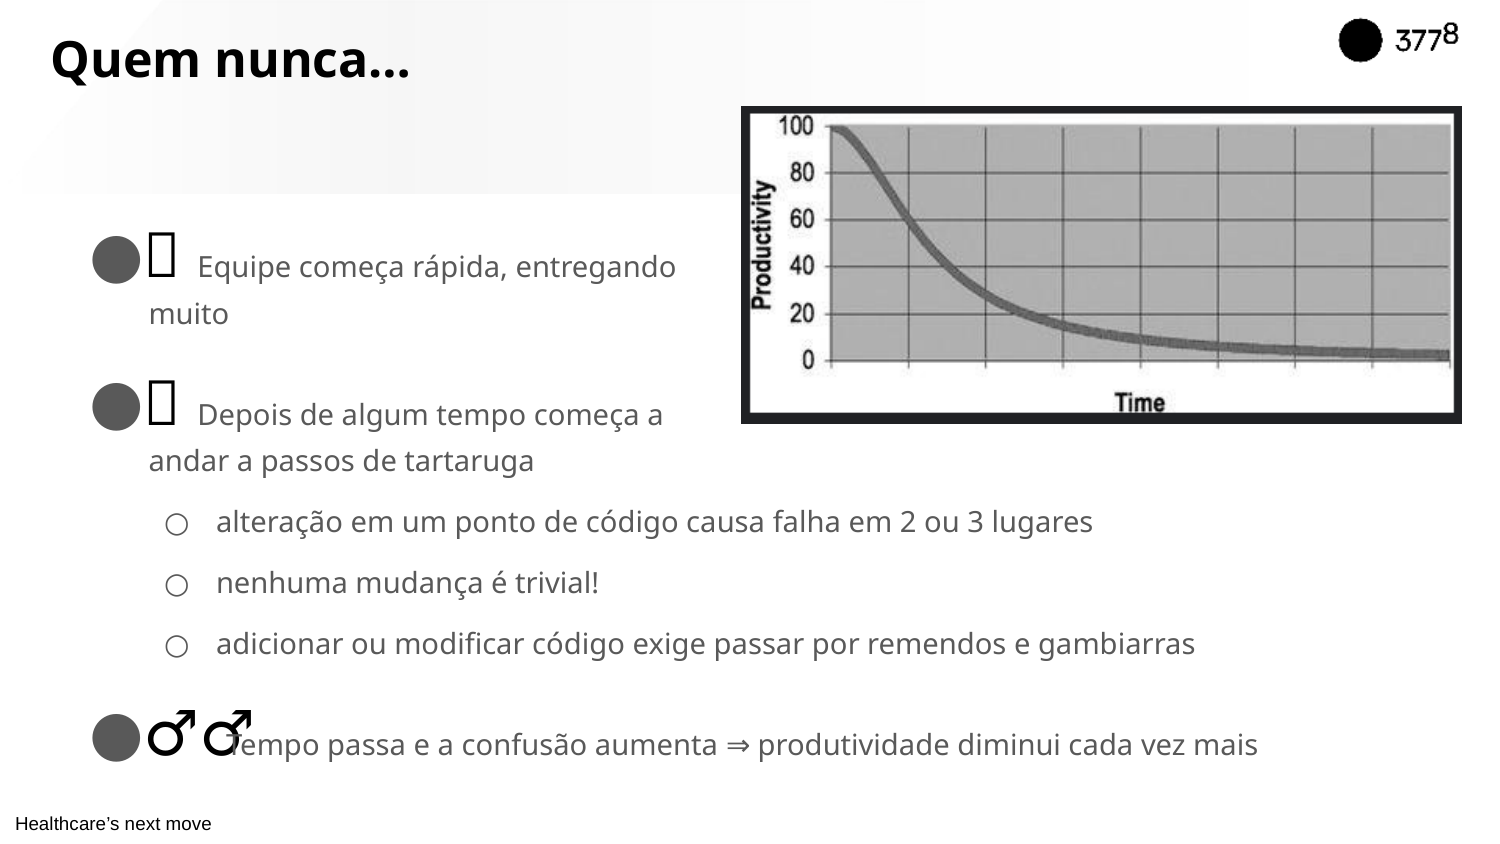

# Quem nunca…
🚀 Equipe começa rápida, entregando
 muito
🐢 Depois de algum tempo começa a
 andar a passos de tartaruga
alteração em um ponto de código causa falha em 2 ou 3 lugares
nenhuma mudança é trivial!
adicionar ou modificar código exige passar por remendos e gambiarras
🤷‍♂️ Tempo passa e a confusão aumenta ⇒ produtividade diminui cada vez mais